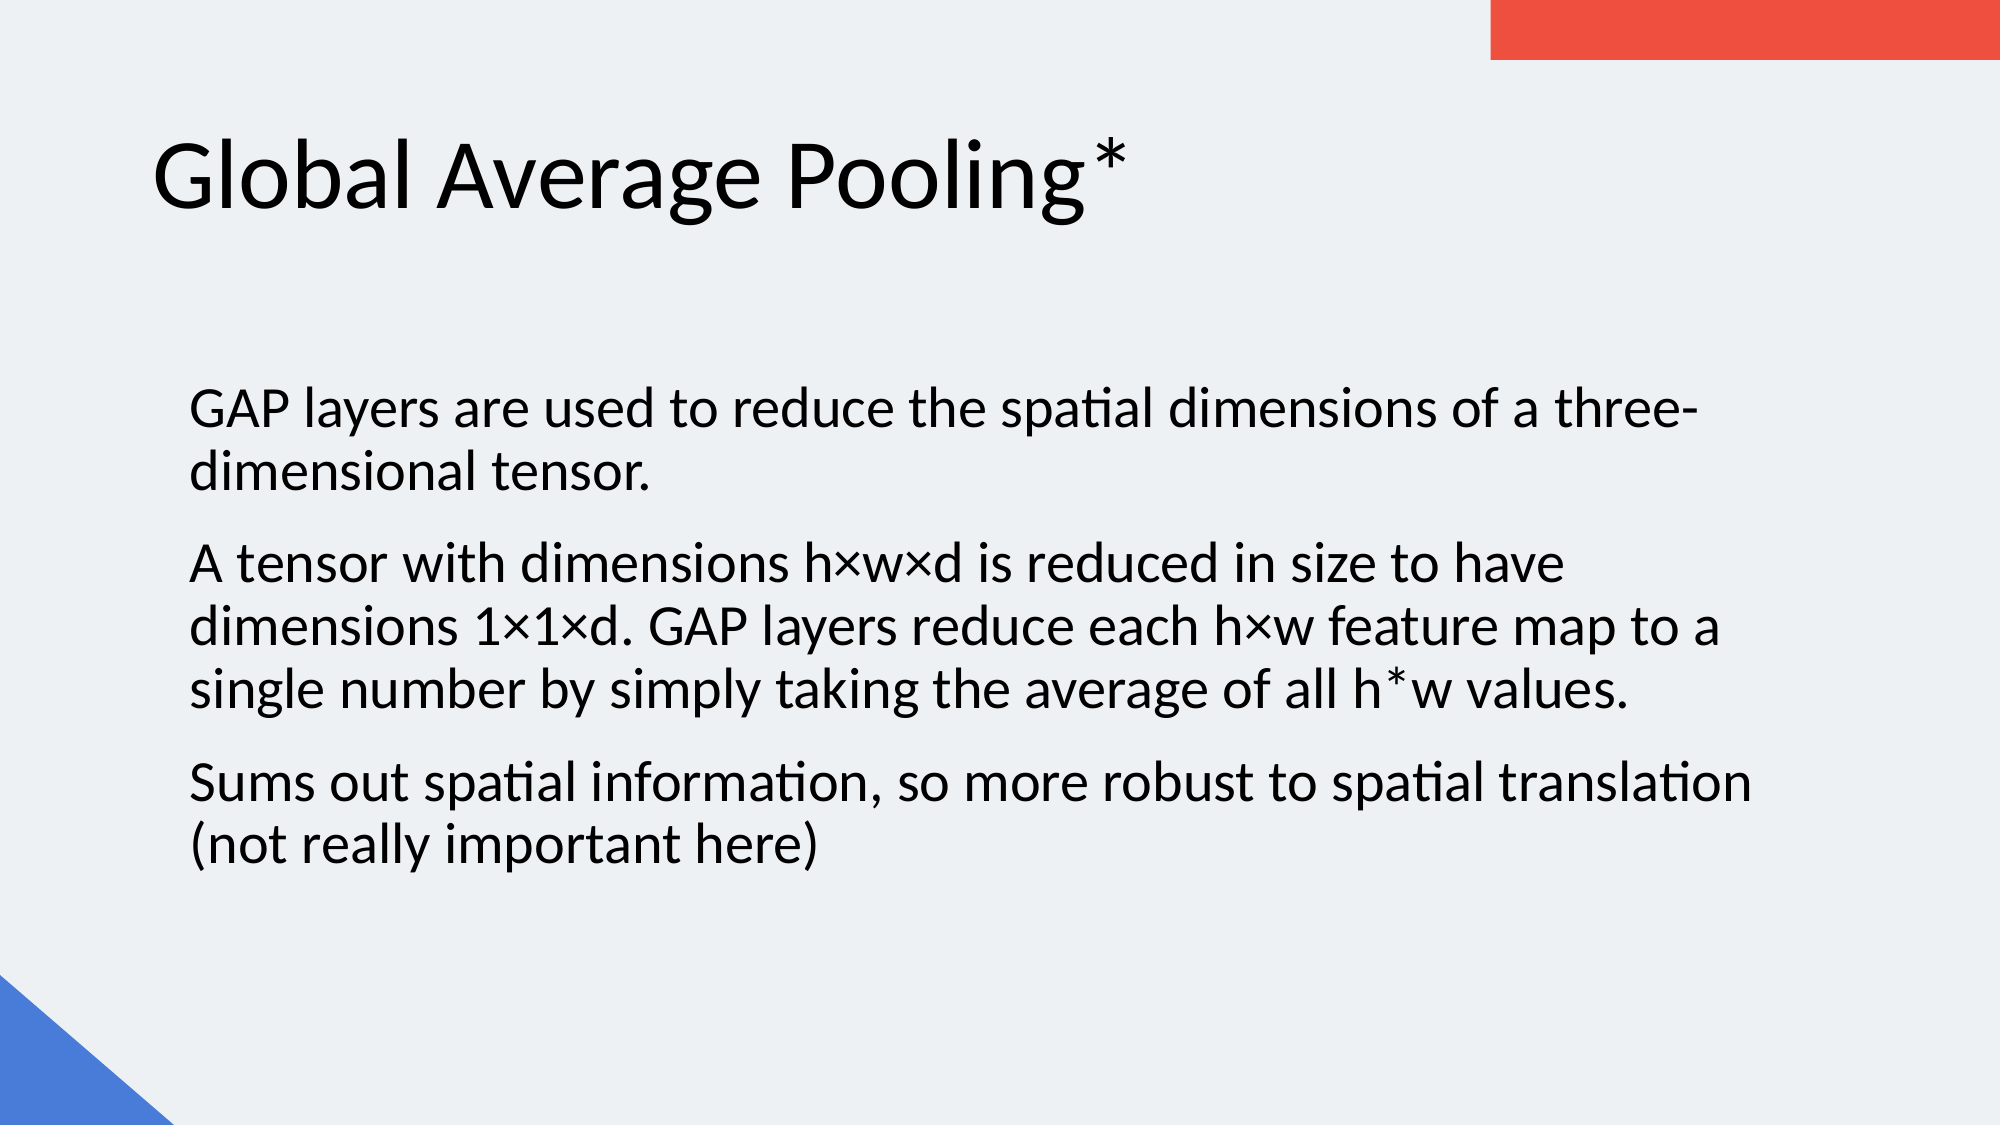

# Global Average Pooling*
GAP layers are used to reduce the spatial dimensions of a three-dimensional tensor.
A tensor with dimensions h×w×d is reduced in size to have dimensions 1×1×d. GAP layers reduce each h×w feature map to a single number by simply taking the average of all h*w values.
Sums out spatial information, so more robust to spatial translation (not really important here)